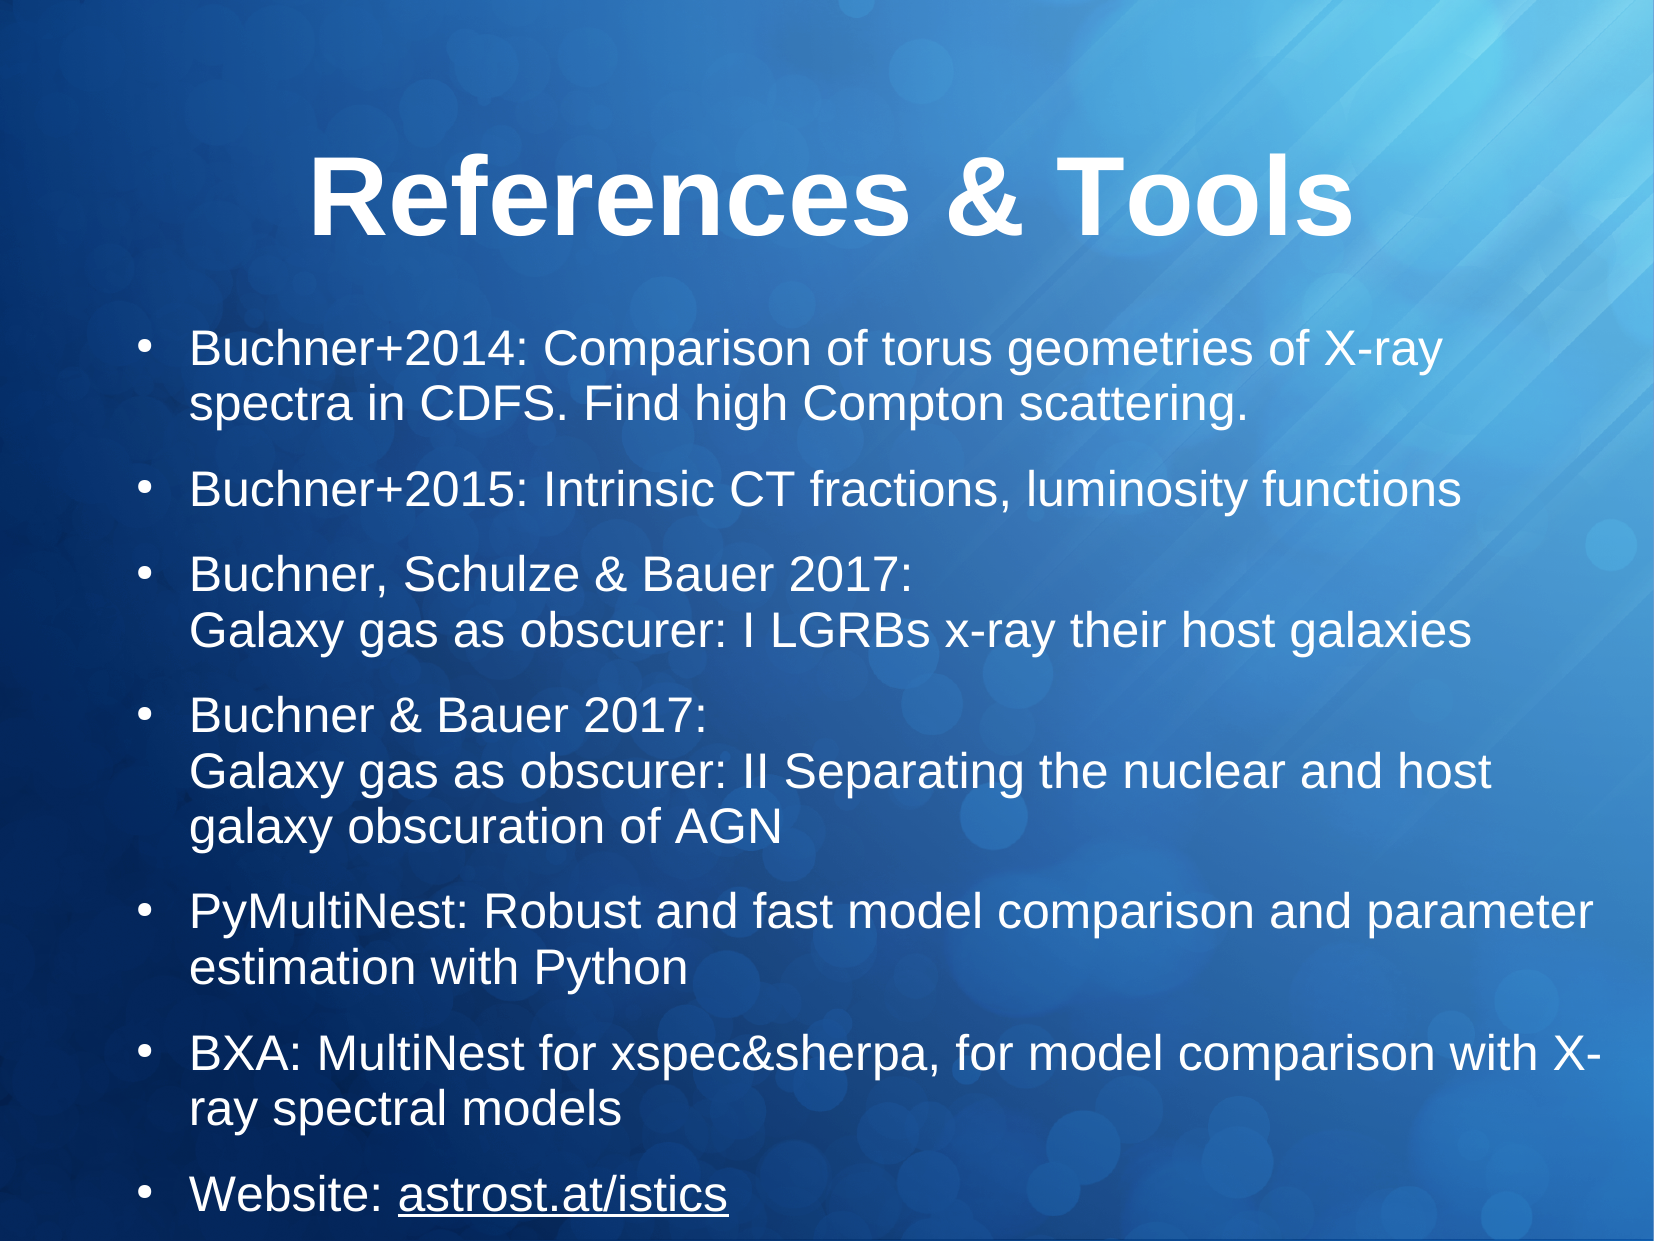

# References & Tools
Buchner+2014: Comparison of torus geometries of X-ray spectra in CDFS. Find high Compton scattering.
Buchner+2015: Intrinsic CT fractions, luminosity functions
Buchner, Schulze & Bauer 2017:
Galaxy gas as obscurer: I LGRBs x-ray their host galaxies
Buchner & Bauer 2017:
Galaxy gas as obscurer: II Separating the nuclear and host galaxy obscuration of AGN
PyMultiNest: Robust and fast model comparison and parameter estimation with Python
BXA: MultiNest for xspec&sherpa, for model comparison with X-ray spectral models
Website: astrost.at/istics